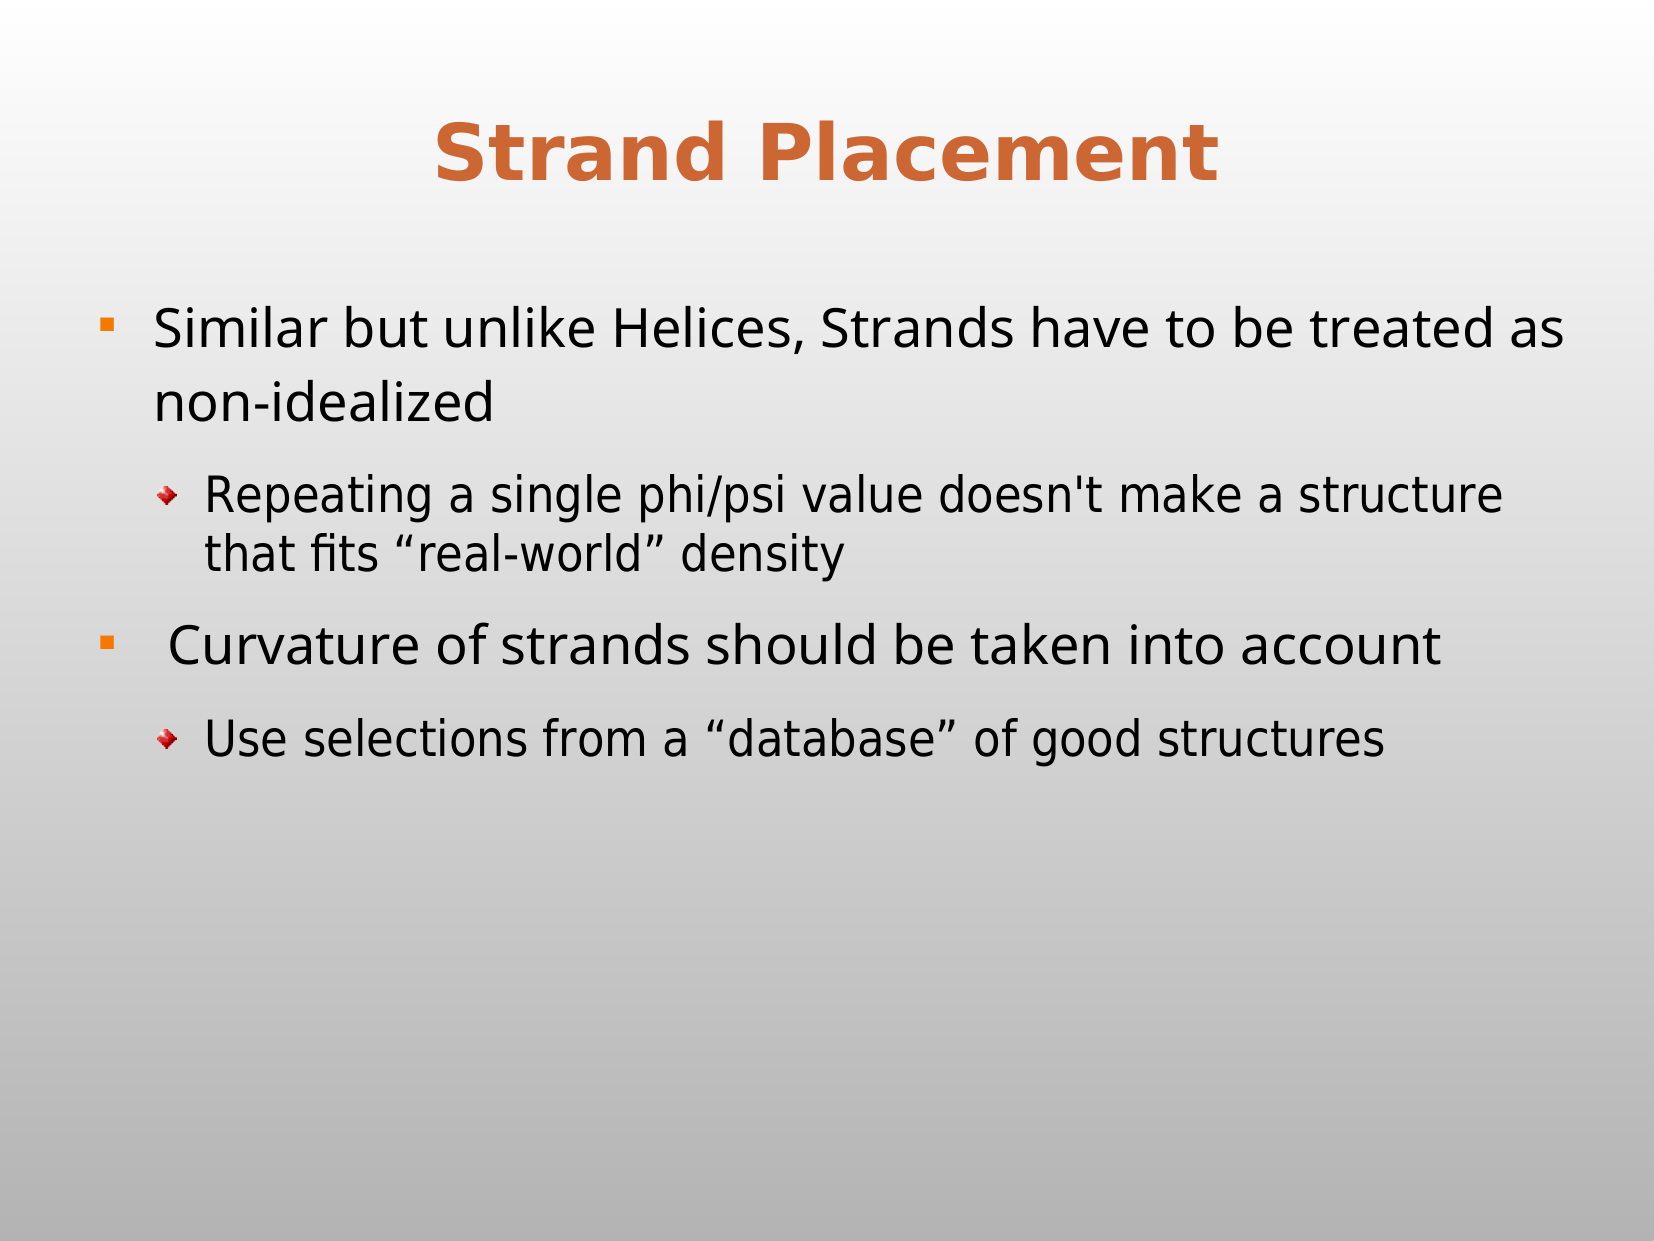

# Strand Placement
Similar but unlike Helices, Strands have to be treated as non-idealized
Repeating a single phi/psi value doesn't make a structure that fits “real-world” density
 Curvature of strands should be taken into account
Use selections from a “database” of good structures